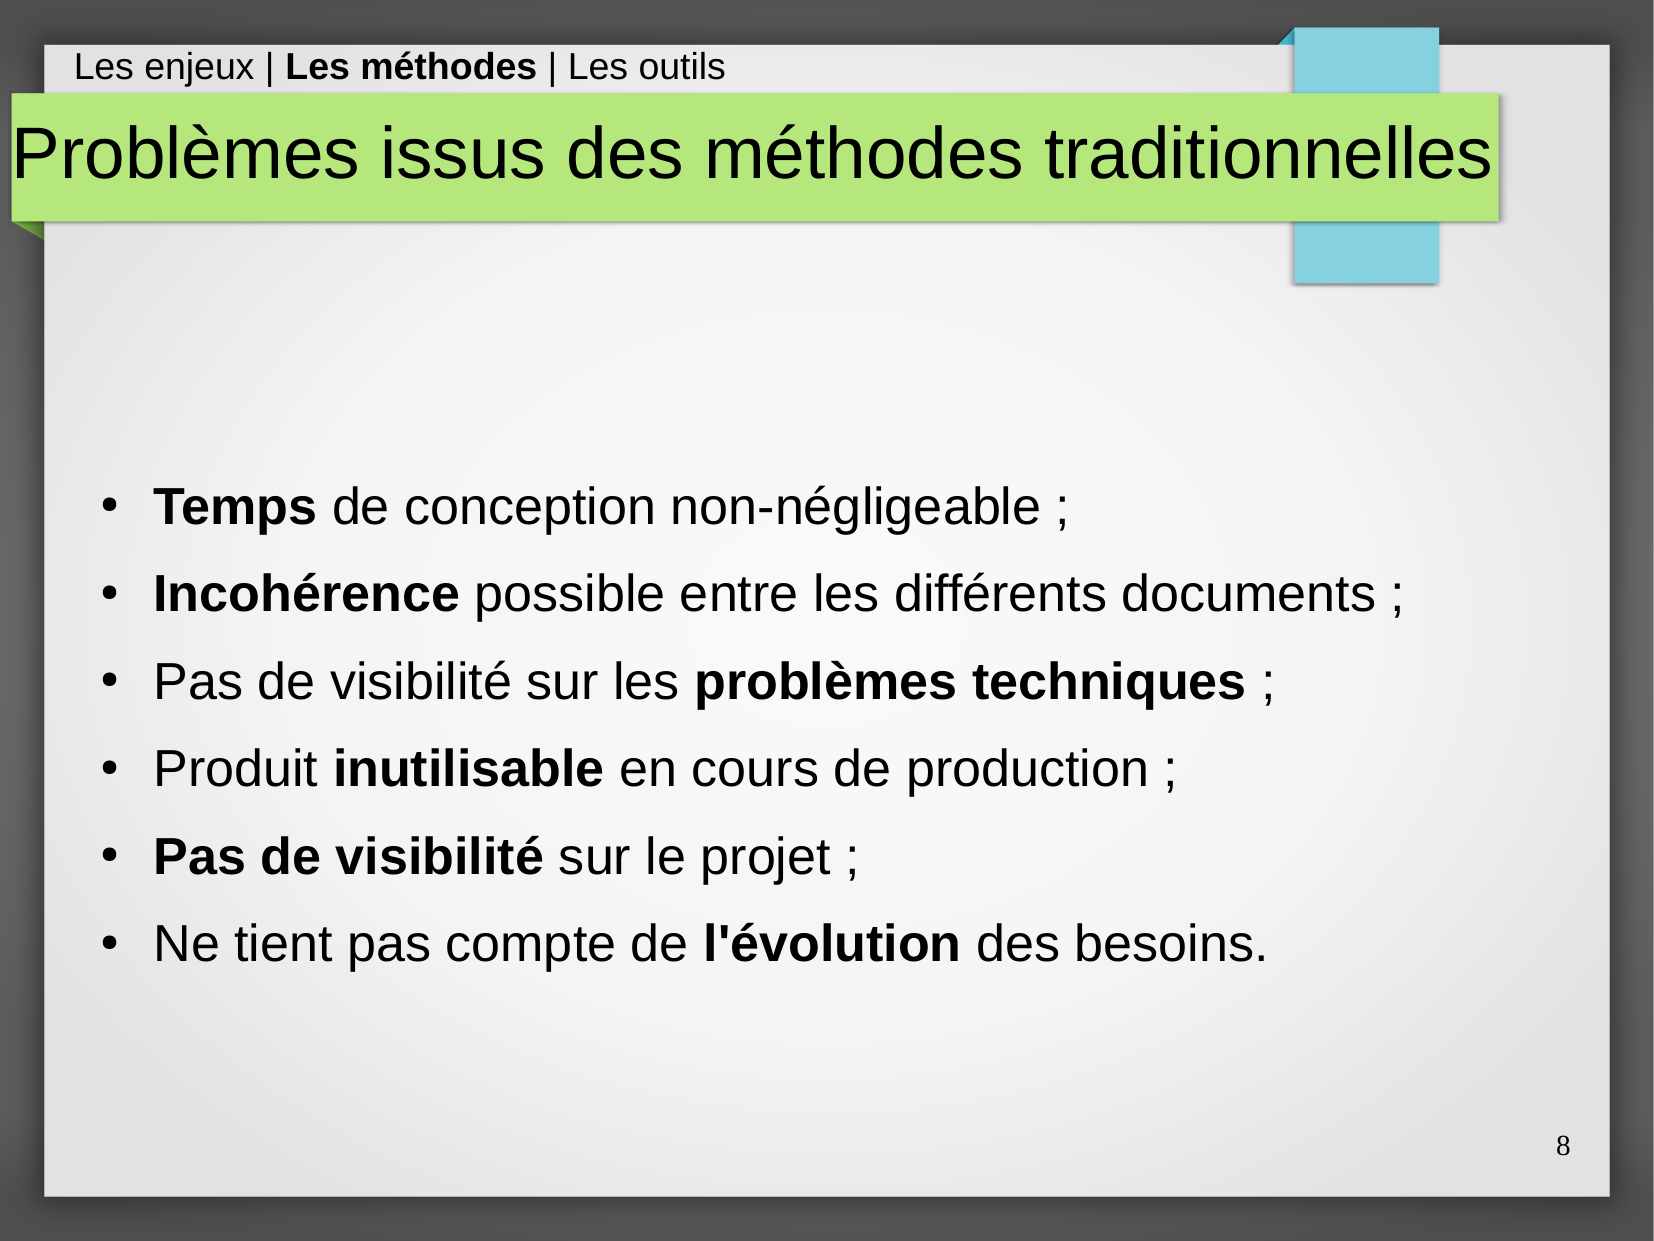

Les enjeux | Les méthodes | Les outils
# Problèmes issus des méthodes traditionnelles
Temps de conception non-négligeable ;
Incohérence possible entre les différents documents ;
Pas de visibilité sur les problèmes techniques ;
Produit inutilisable en cours de production ;
Pas de visibilité sur le projet ;
Ne tient pas compte de l'évolution des besoins.
8